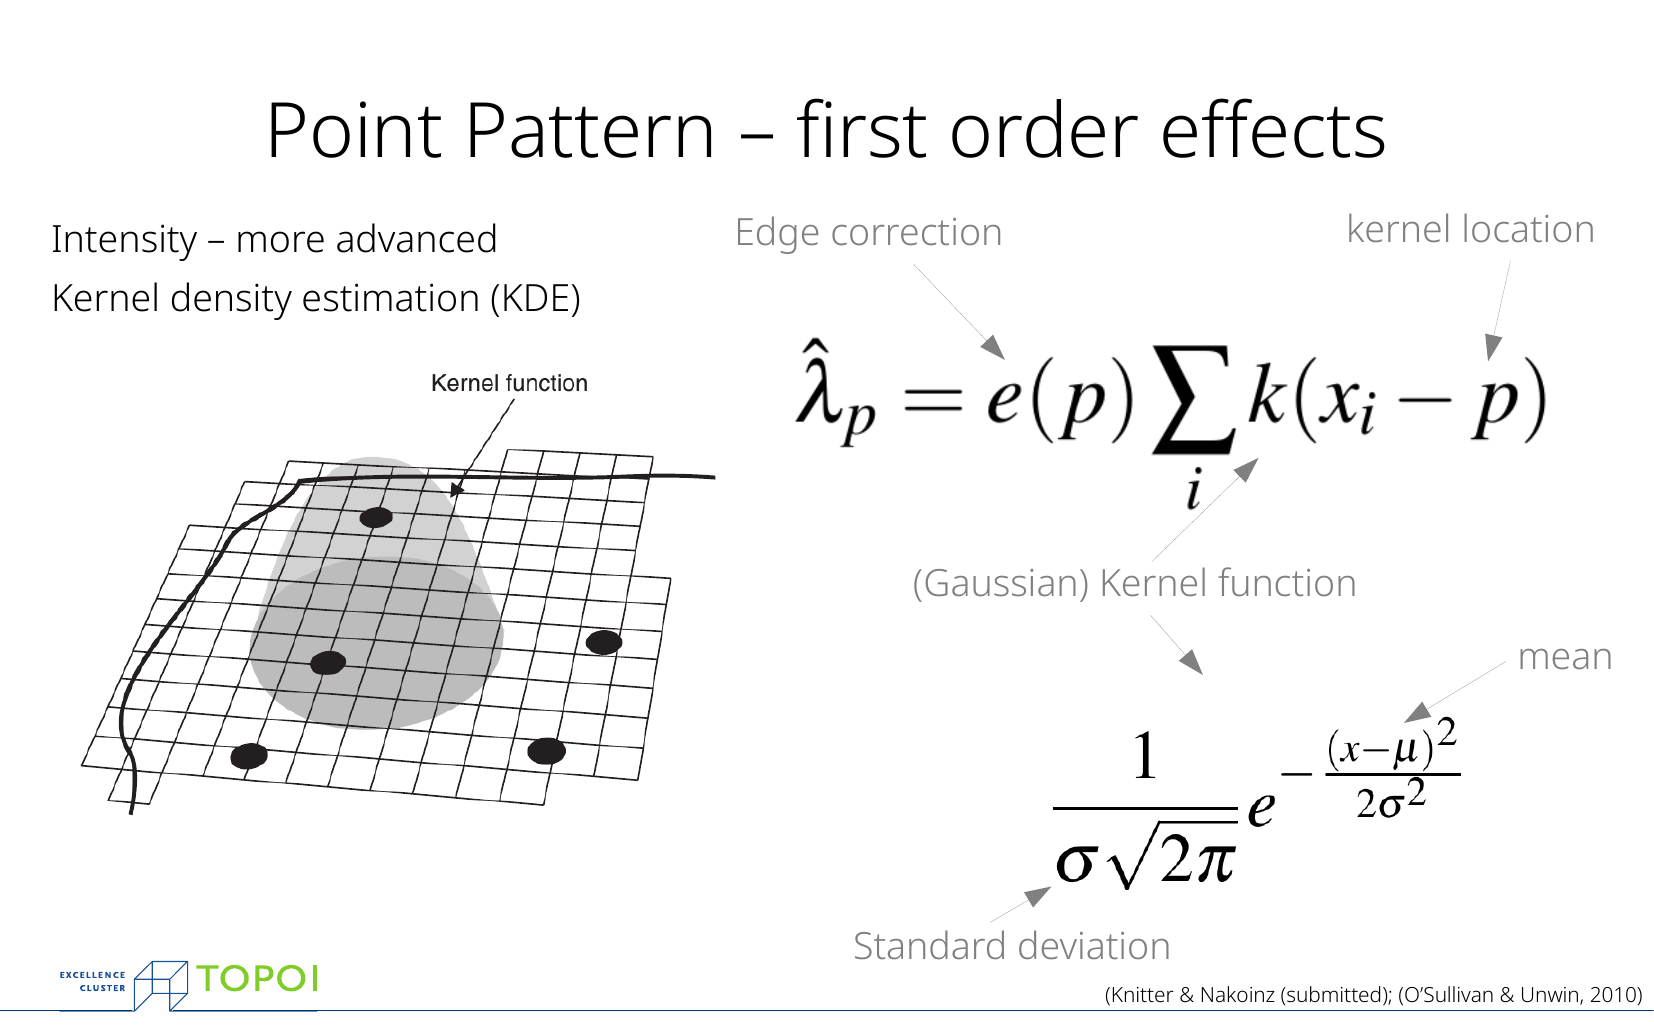

# Point Pattern – first order effects
kernel location
Edge correction
Intensity – more advanced
Kernel density estimation (KDE)
(Gaussian) Kernel function
mean
Standard deviation
(Knitter & Nakoinz (submitted); (O’Sullivan & Unwin, 2010)